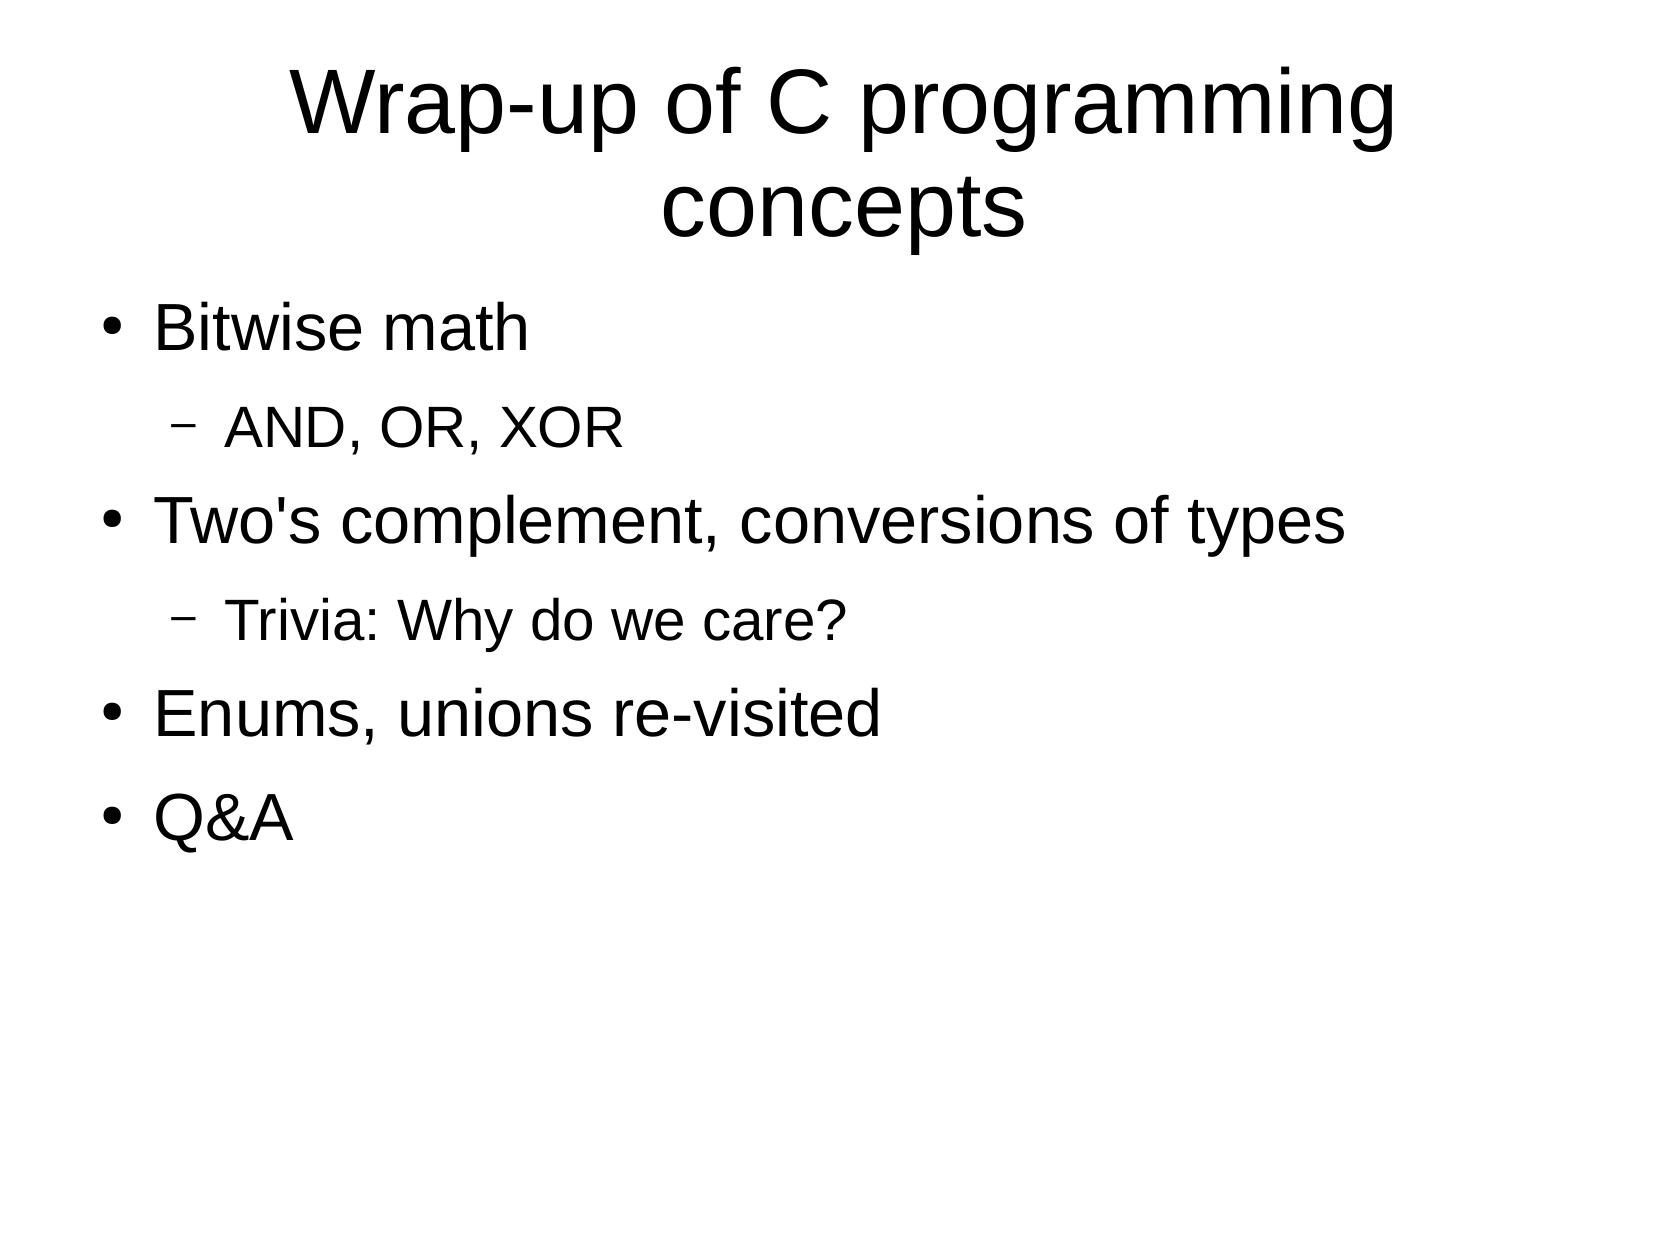

# Wrap-up of C programming concepts
Bitwise math
AND, OR, XOR
Two's complement, conversions of types
Trivia: Why do we care?
Enums, unions re-visited
Q&A